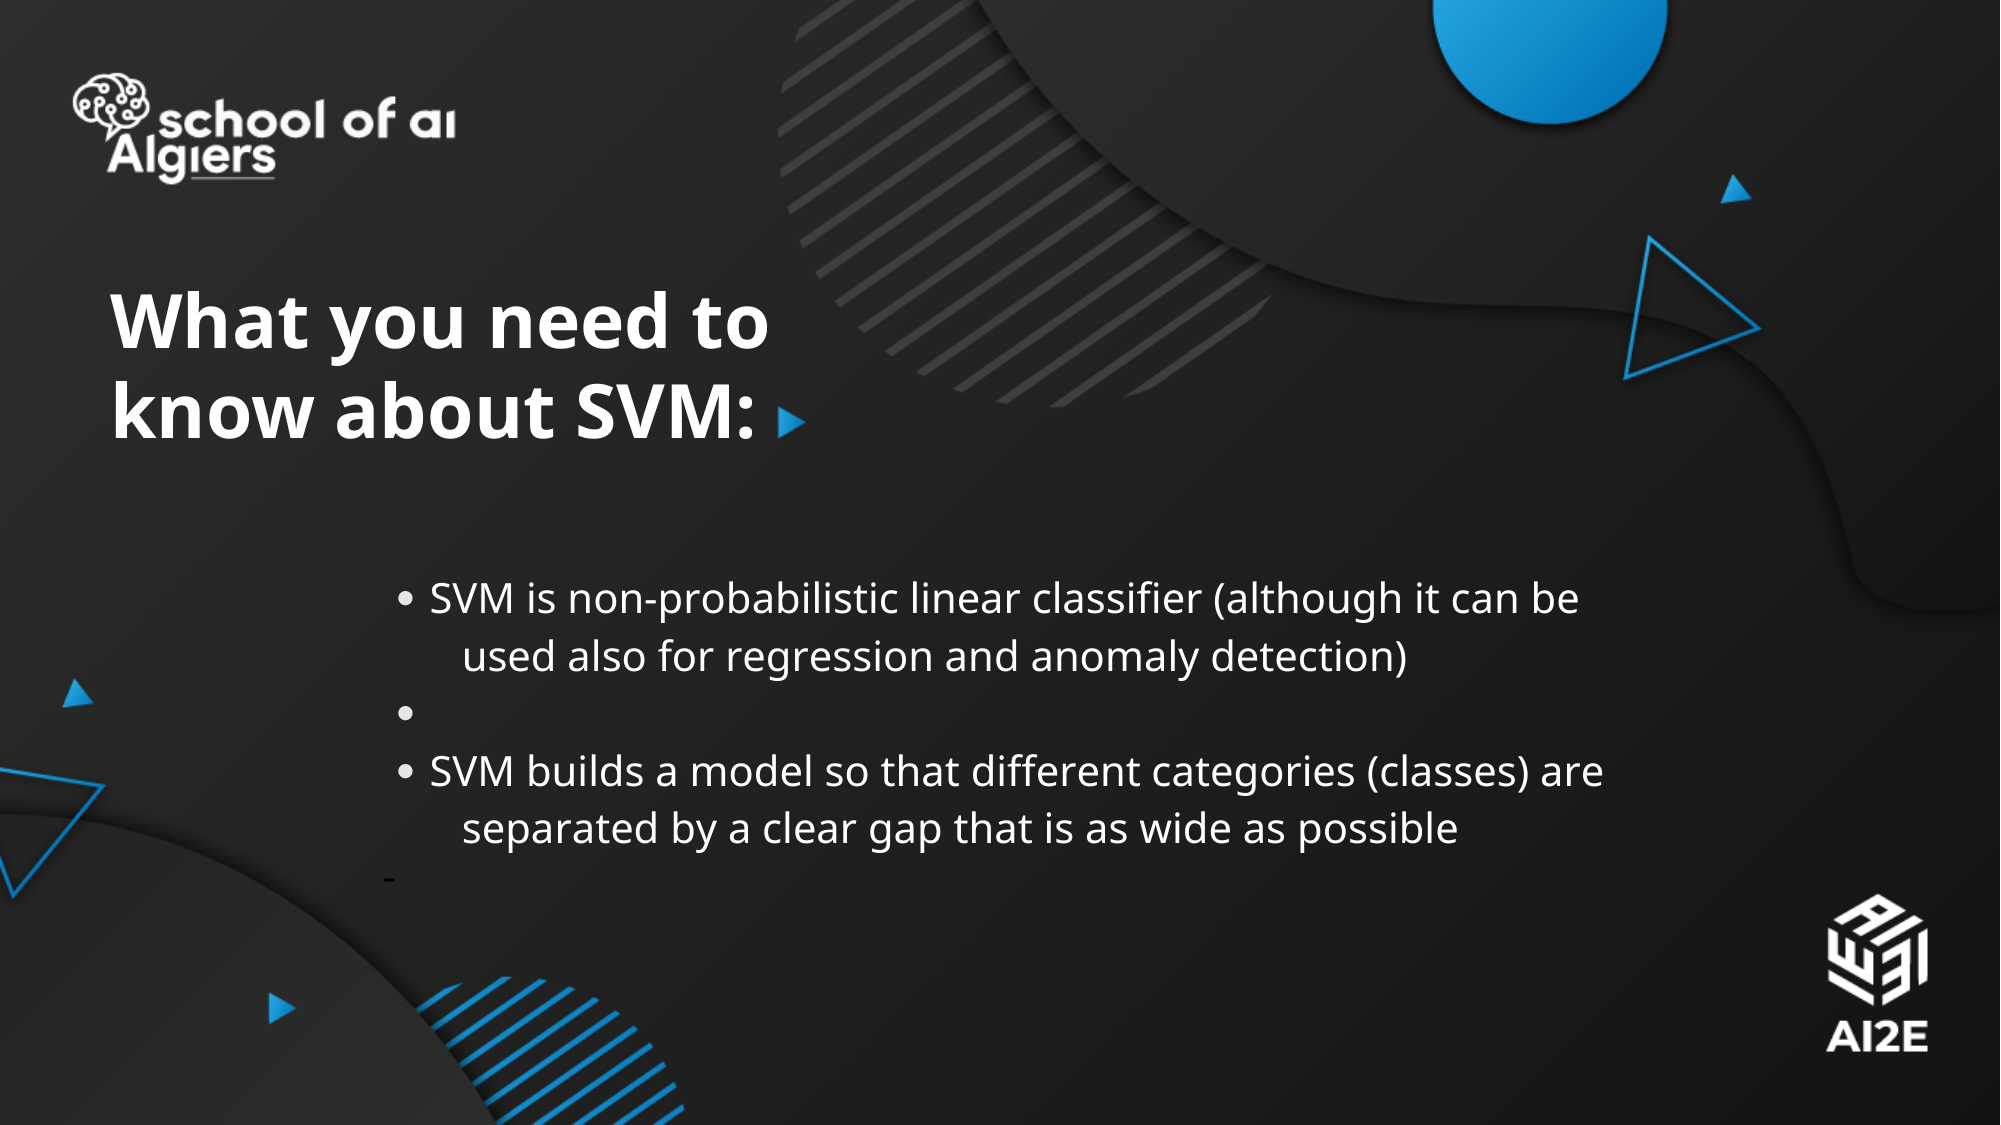

What you need to know about SVM:
# SVM is non-probabilistic linear classifier (although it can be used also for regression and anomaly detection)
SVM builds a model so that different categories (classes) are separated by a clear gap that is as wide as possible